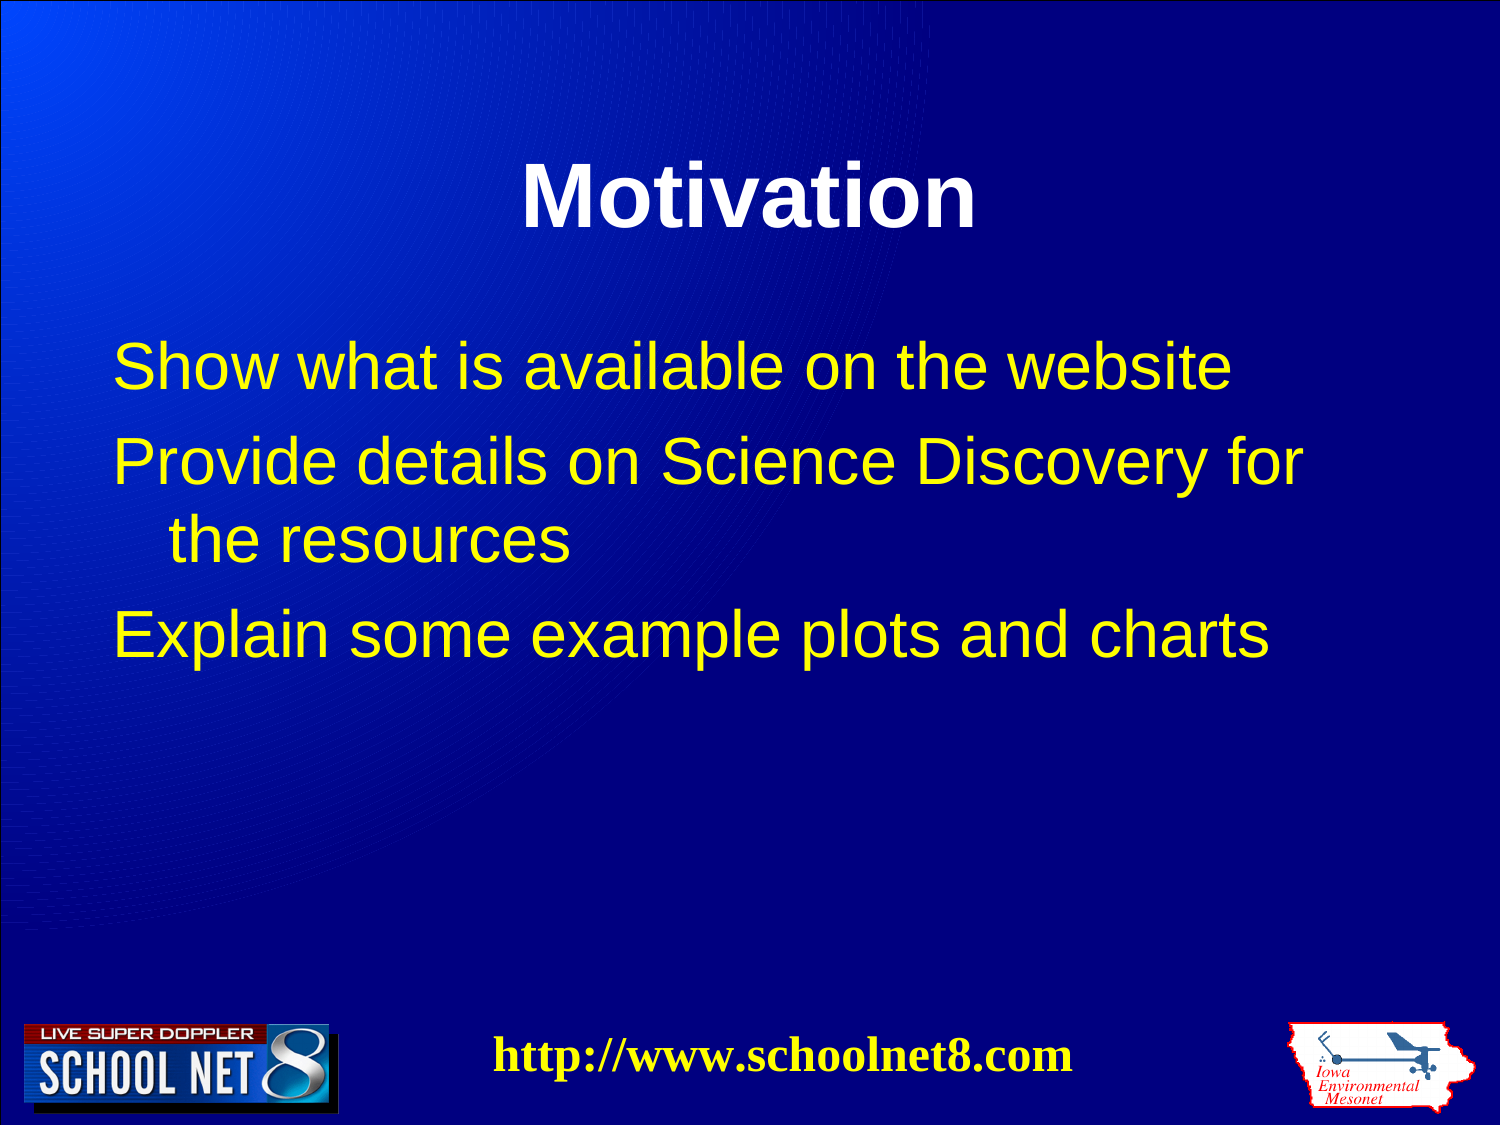

# Motivation
Show what is available on the website
Provide details on Science Discovery for the resources
Explain some example plots and charts